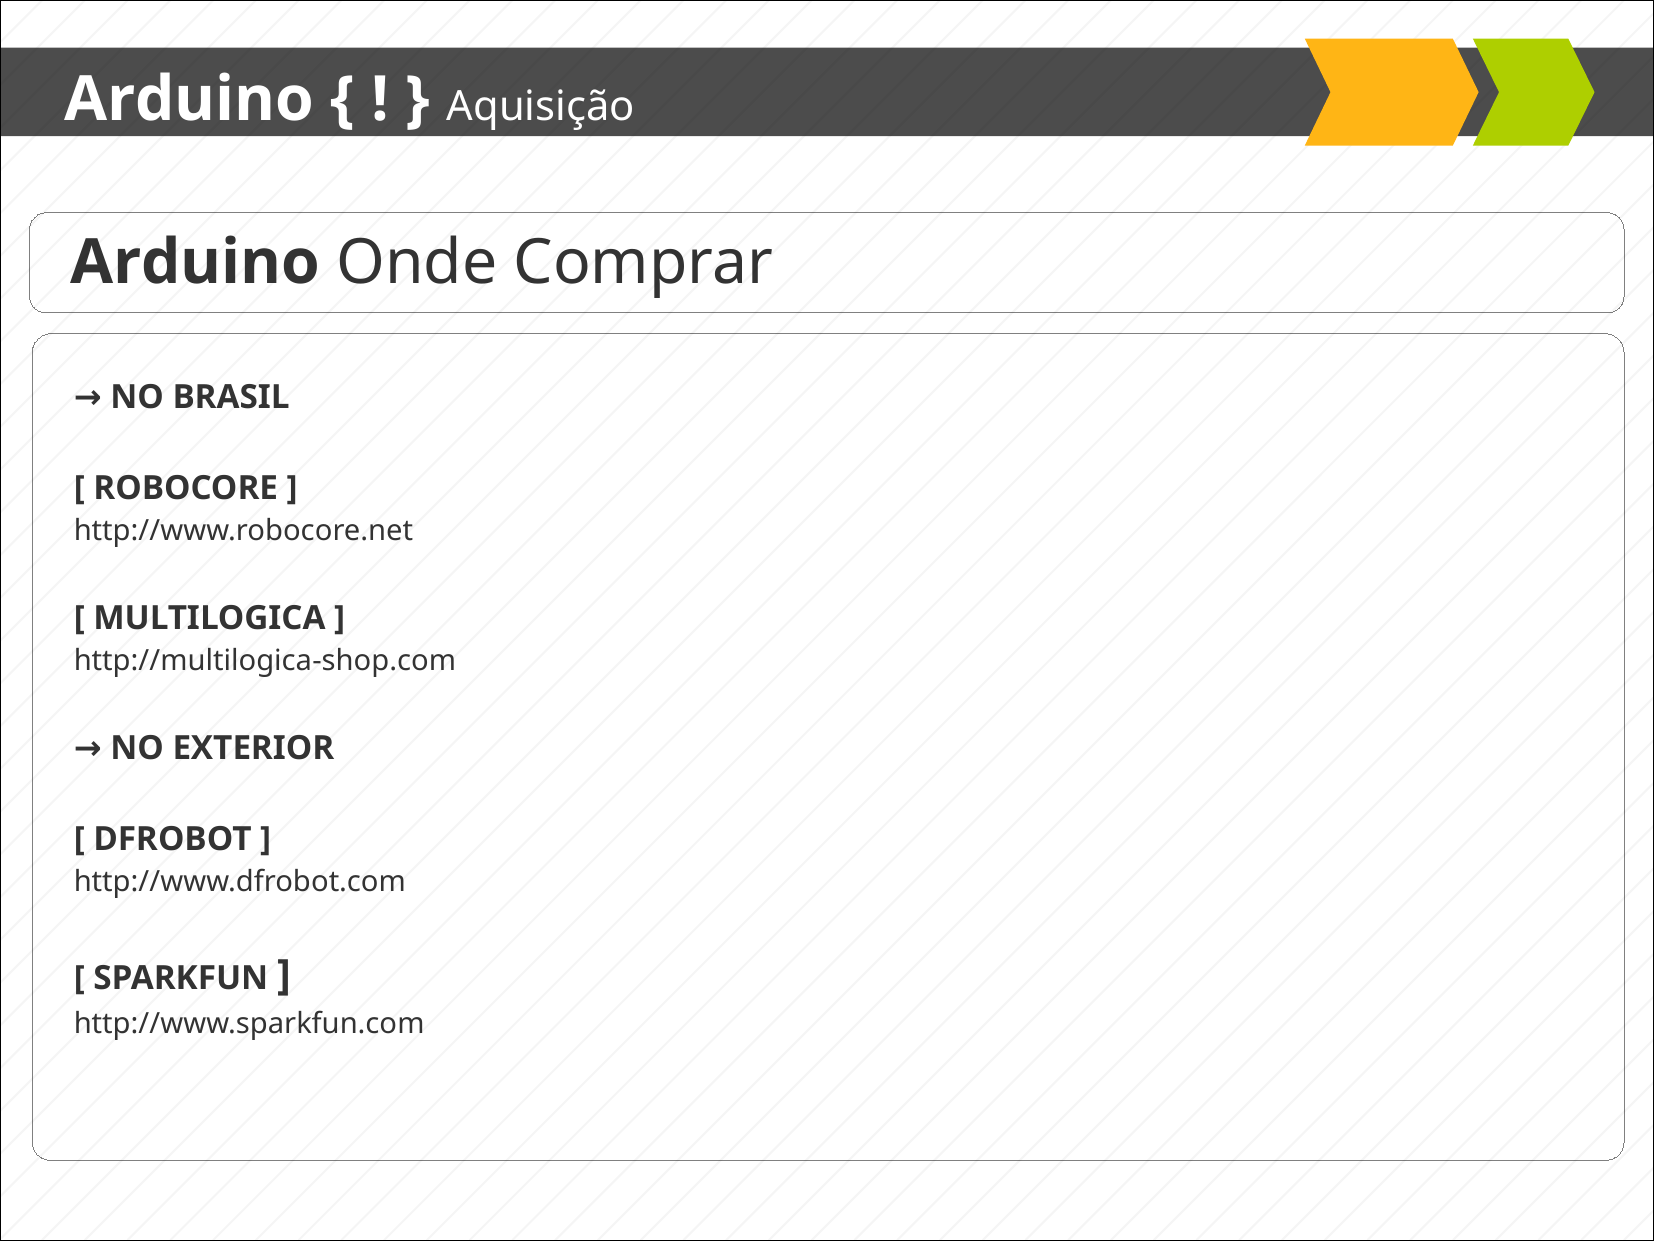

Arduino { ! } Aquisição
Arduino Onde Comprar
→ NO BRASIL
[ ROBOCORE ]
http://www.robocore.net
[ MULTILOGICA ]
http://multilogica-shop.com
→ NO EXTERIOR
[ DFROBOT ]
http://www.dfrobot.com
[ SPARKFUN ]
http://www.sparkfun.com